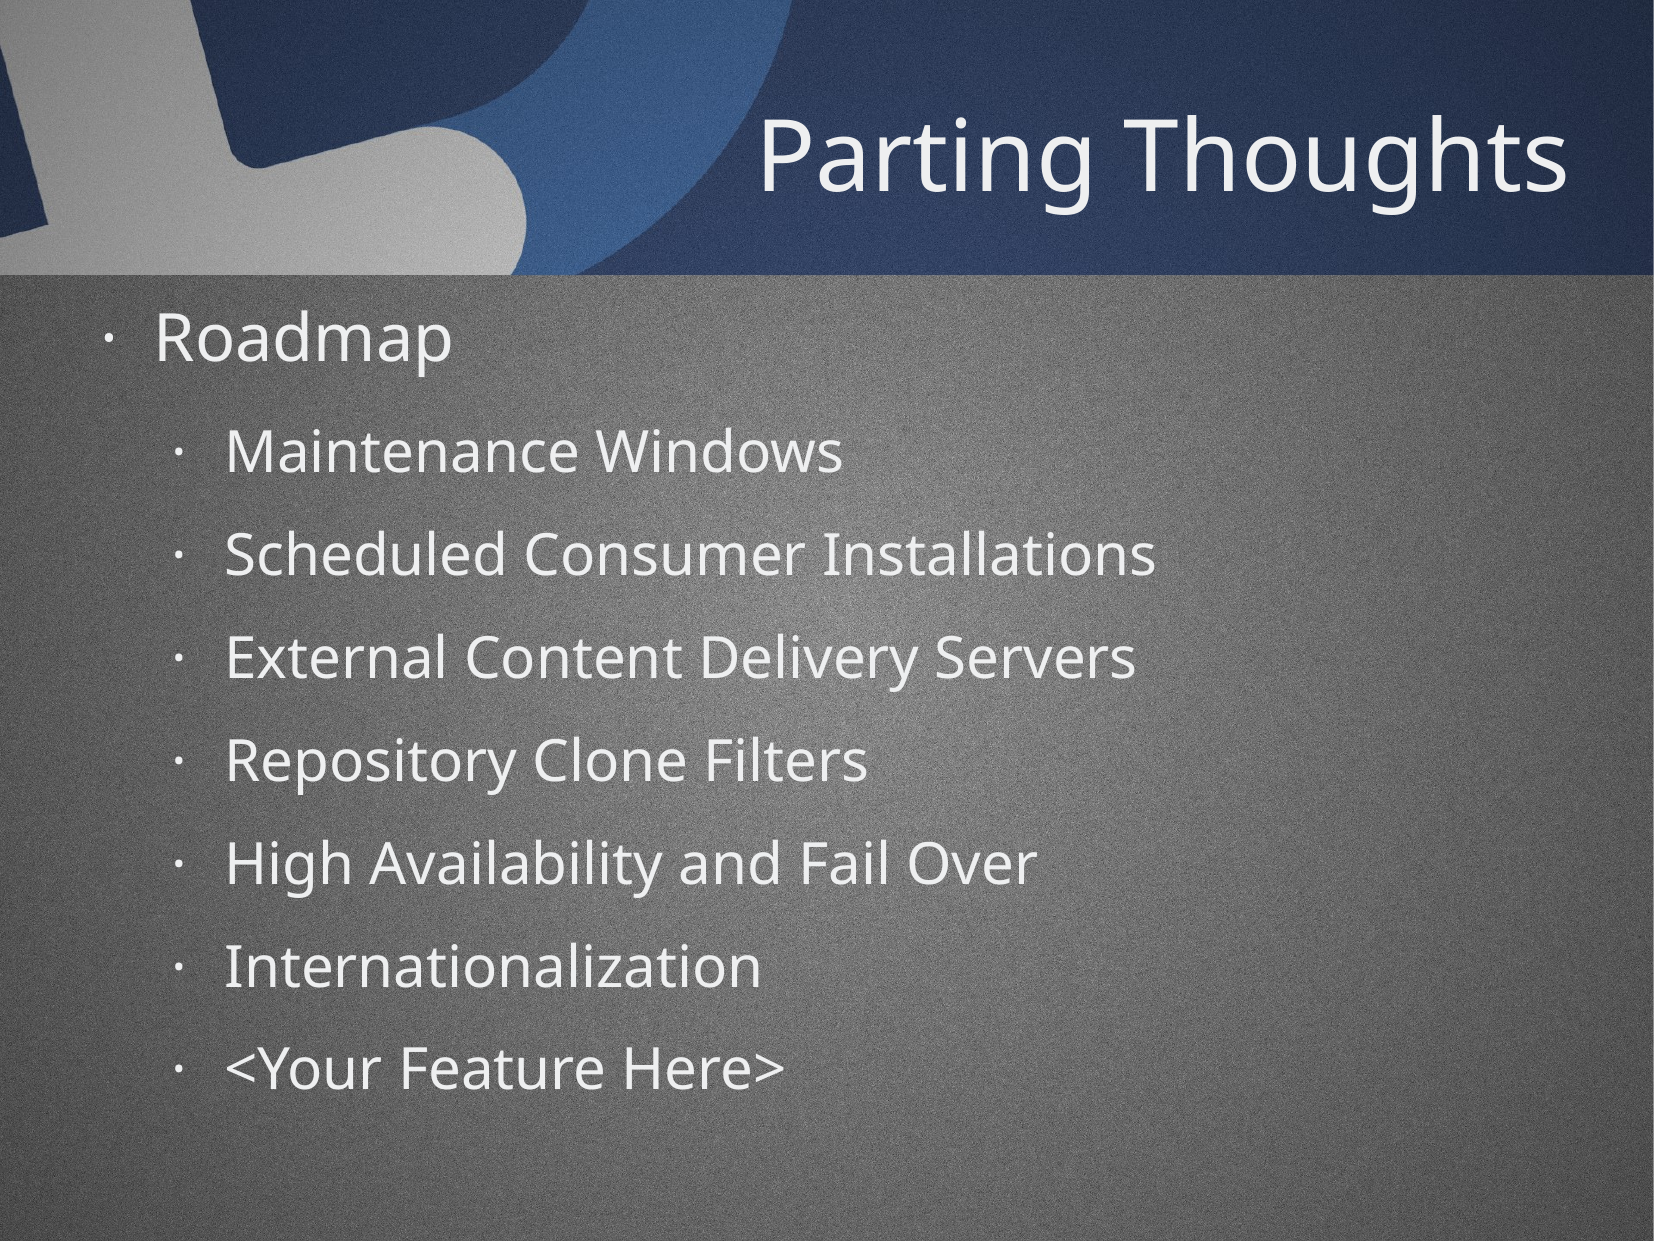

# Parting Thoughts
Roadmap
Maintenance Windows
Scheduled Consumer Installations
External Content Delivery Servers
Repository Clone Filters
High Availability and Fail Over
Internationalization
<Your Feature Here>